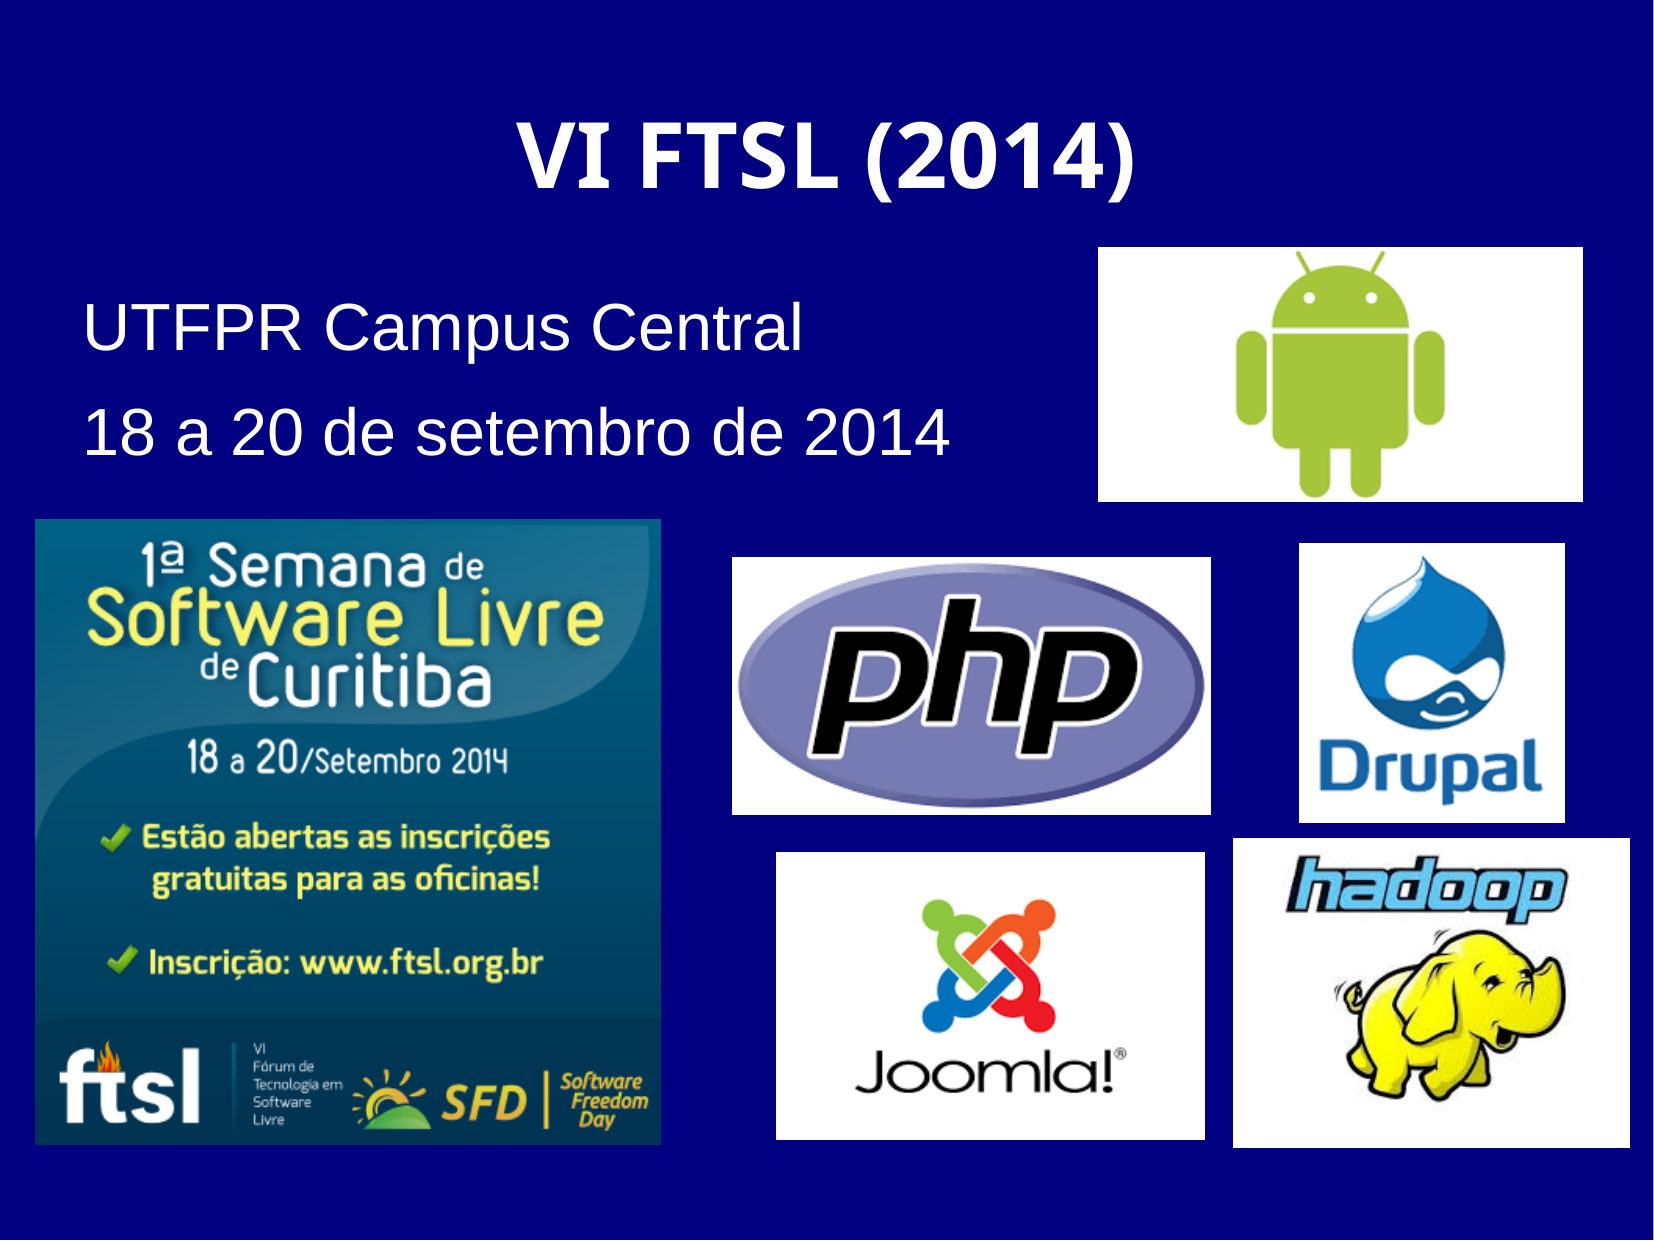

# VI FTSL (2014)
UTFPR Campus Central
18 a 20 de setembro de 2014